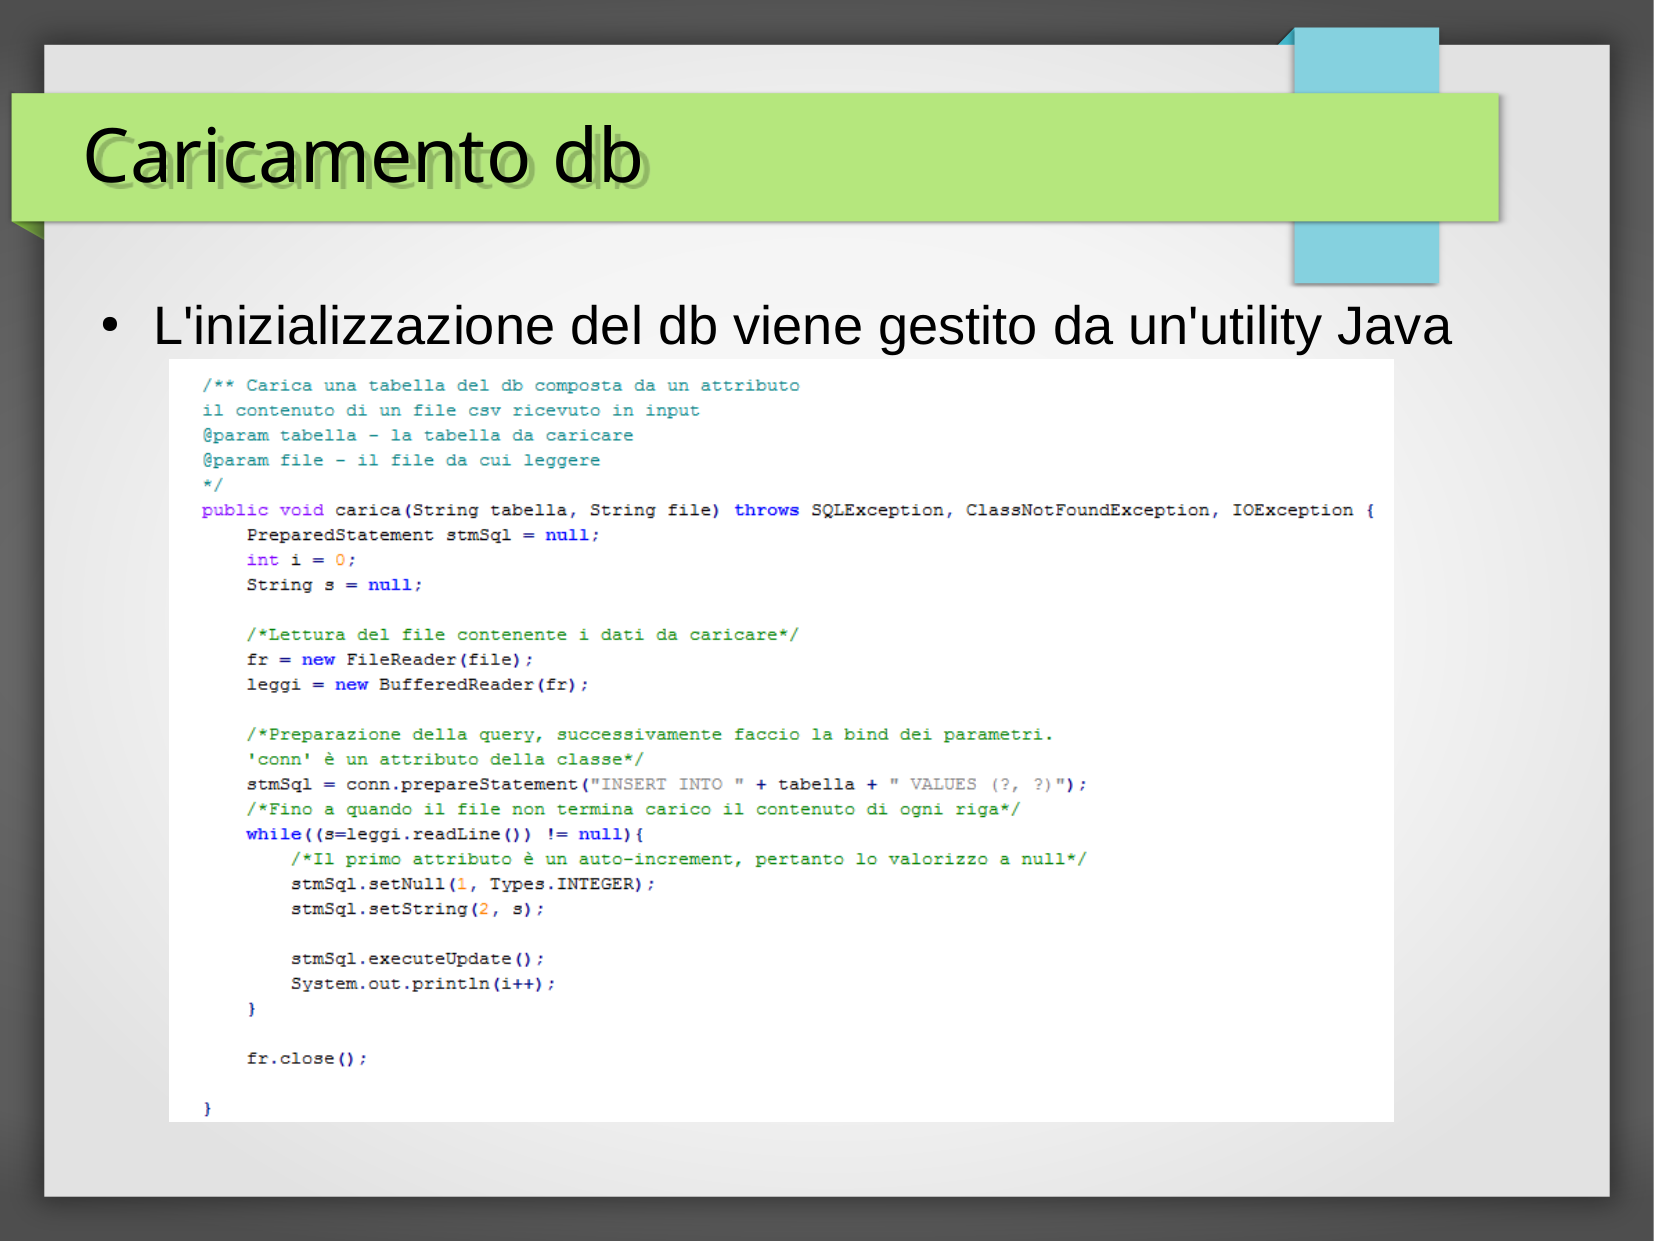

# Caricamento db
L'inizializzazione del db viene gestito da un'utility Java